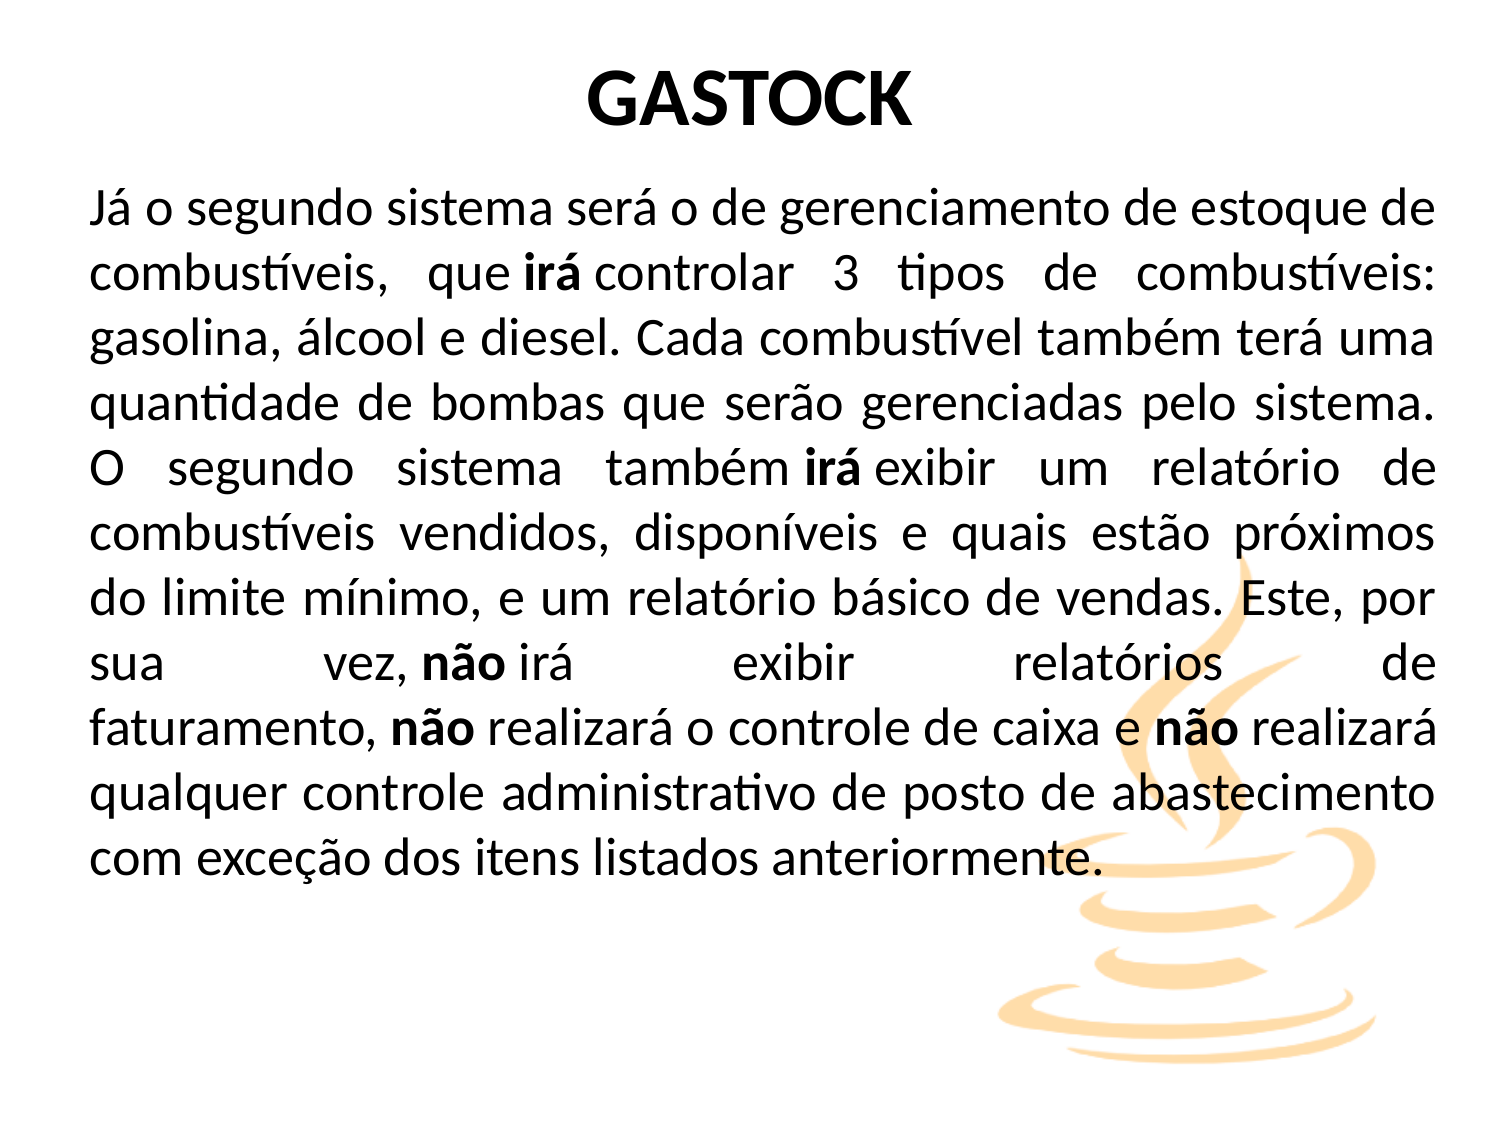

GASTOCK
Já o segundo sistema será o de gerenciamento de estoque de combustíveis, que irá controlar 3 tipos de combustíveis: gasolina, álcool e diesel. Cada combustível também terá uma quantidade de bombas que serão gerenciadas pelo sistema. O segundo sistema também irá exibir um relatório de combustíveis vendidos, disponíveis e quais estão próximos do limite mínimo, e um relatório básico de vendas. Este, por sua vez, não irá exibir relatórios de faturamento, não realizará o controle de caixa e não realizará qualquer controle administrativo de posto de abastecimento com exceção dos itens listados anteriormente.